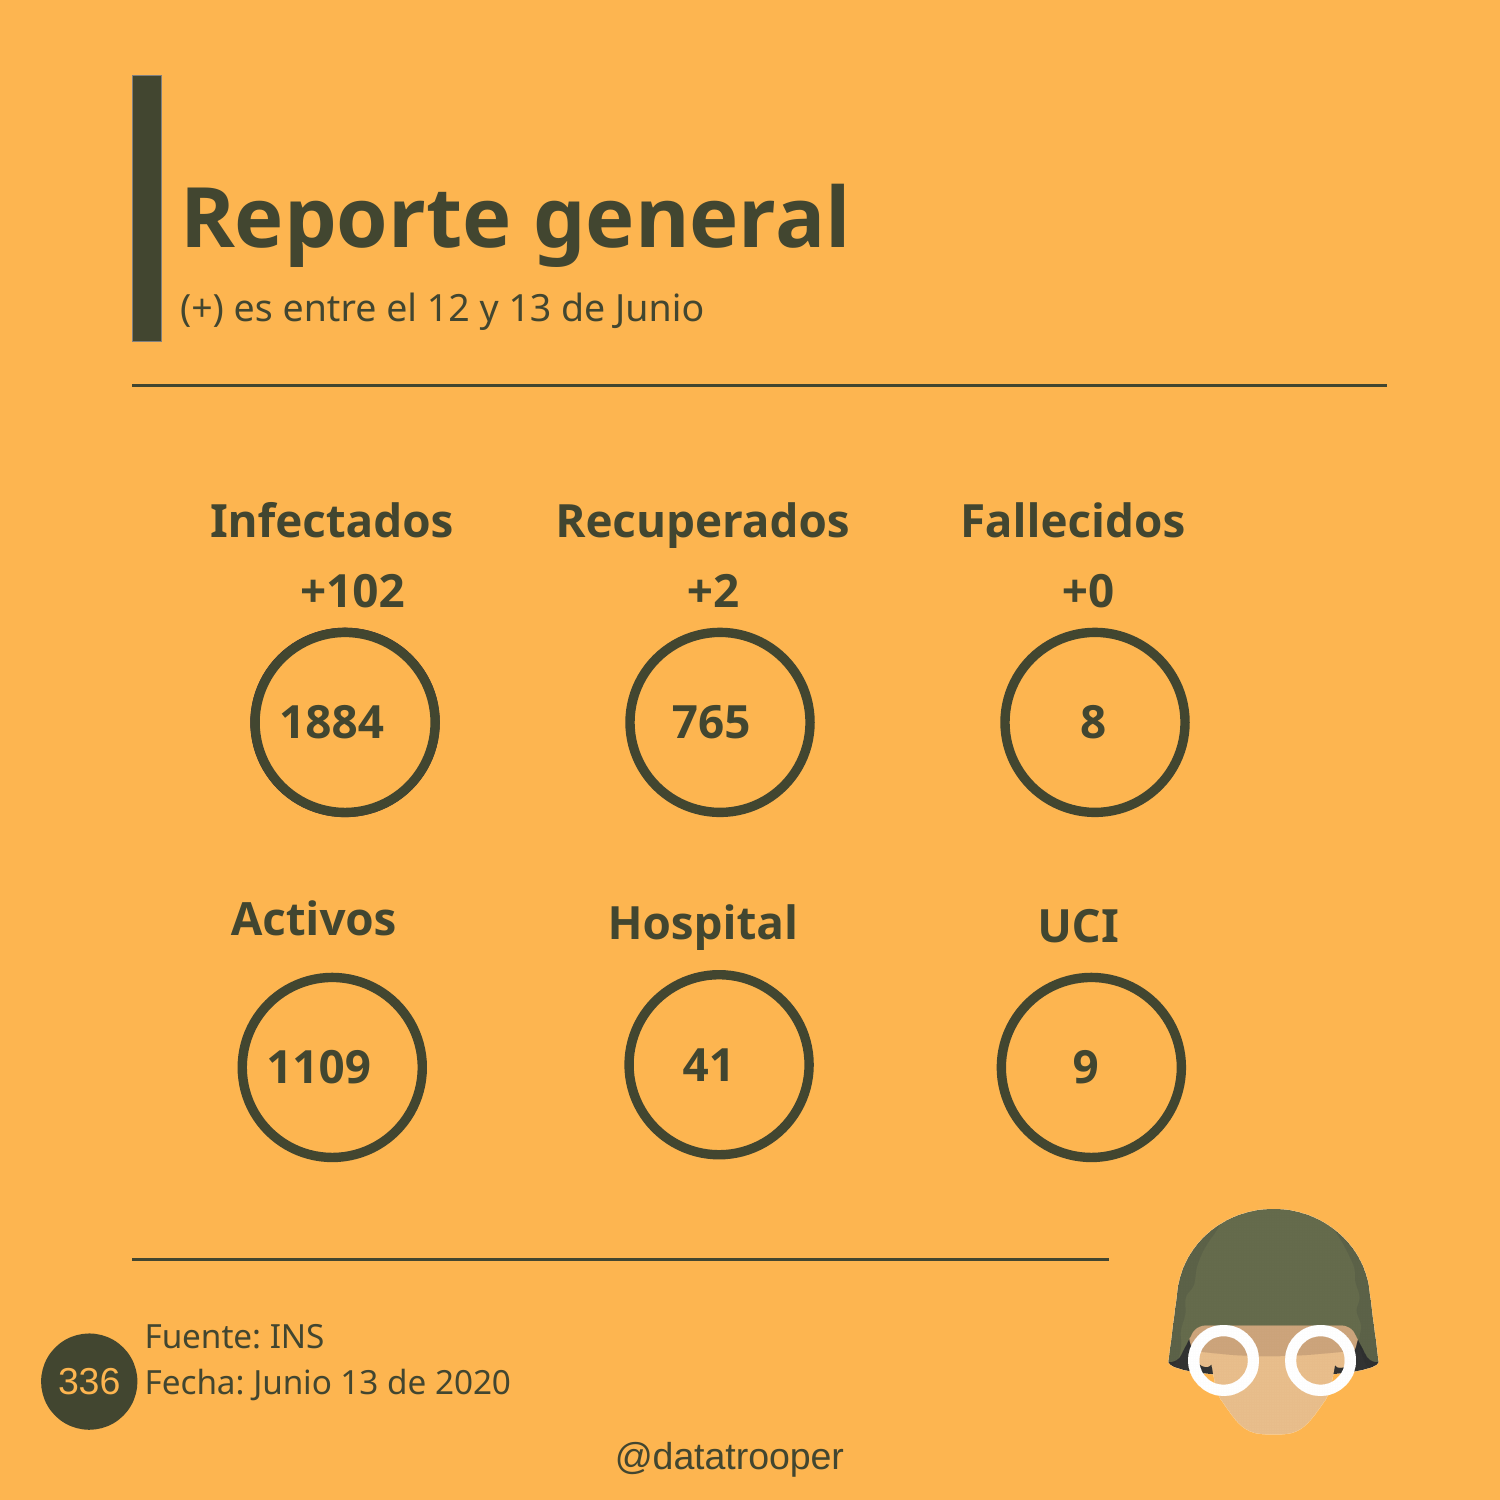

Reporte general
(+) es entre el 12 y 13 de Junio
Recuperados
# Infectados
Fallecidos
+102
+2
+0
616
765
8
1884
Activos
Hospital
UCI
41
1109
9